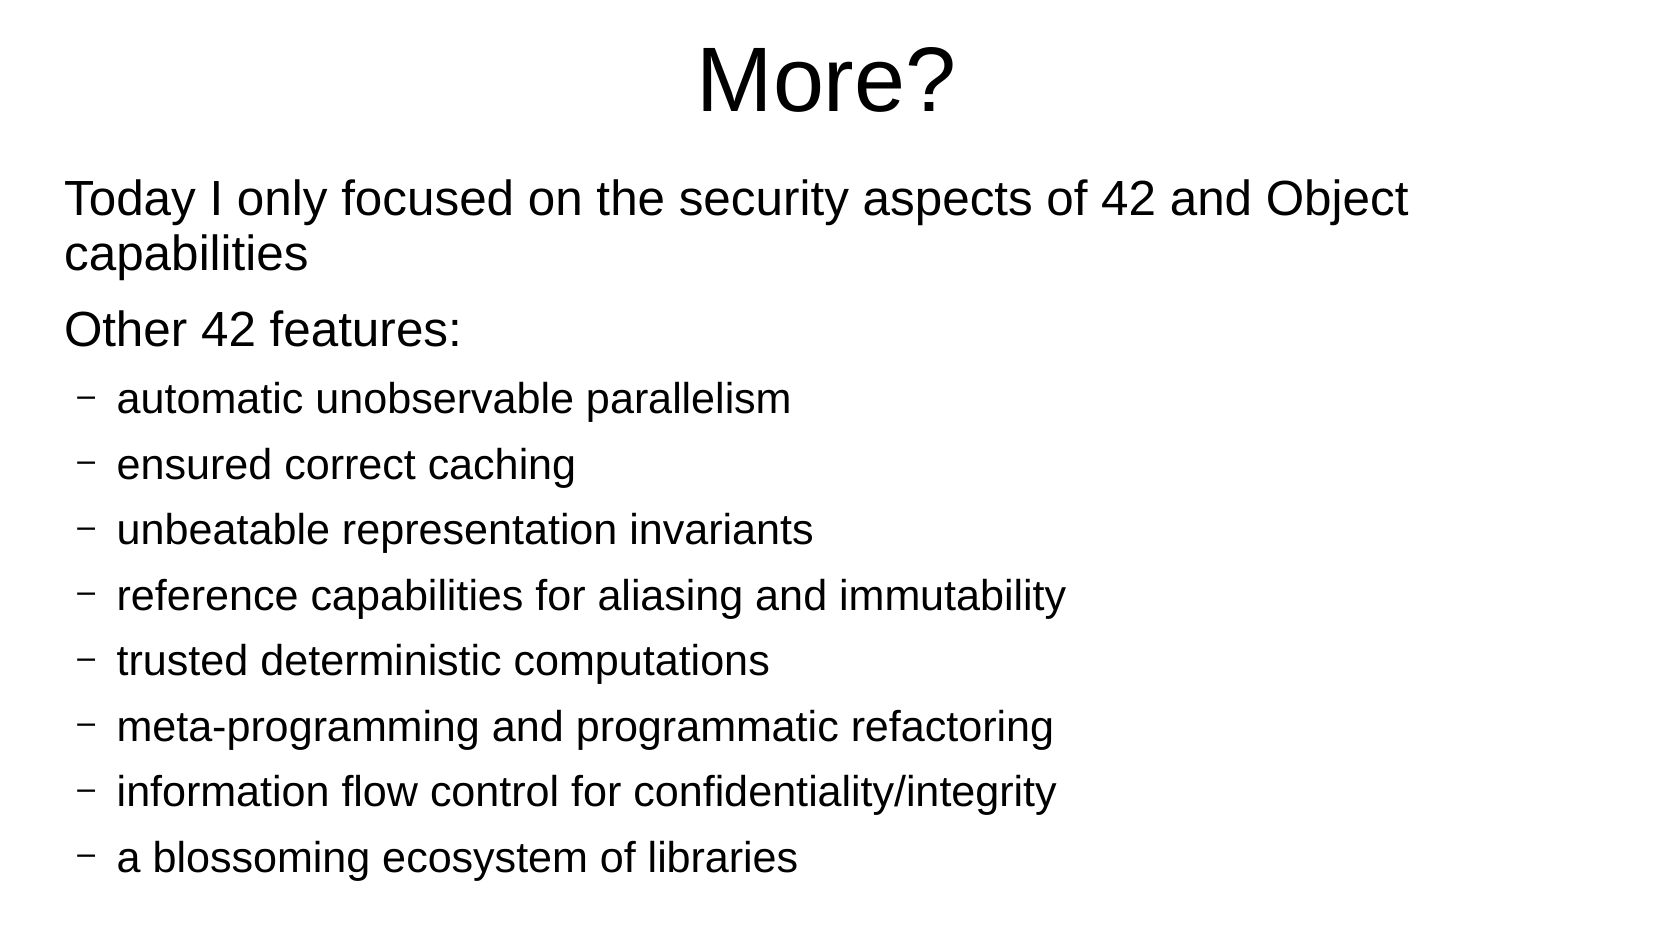

# More?
Today I only focused on the security aspects of 42 and Object capabilities
Other 42 features:
automatic unobservable parallelism
ensured correct caching
unbeatable representation invariants
reference capabilities for aliasing and immutability
trusted deterministic computations
meta-programming and programmatic refactoring
information flow control for confidentiality/integrity
a blossoming ecosystem of libraries